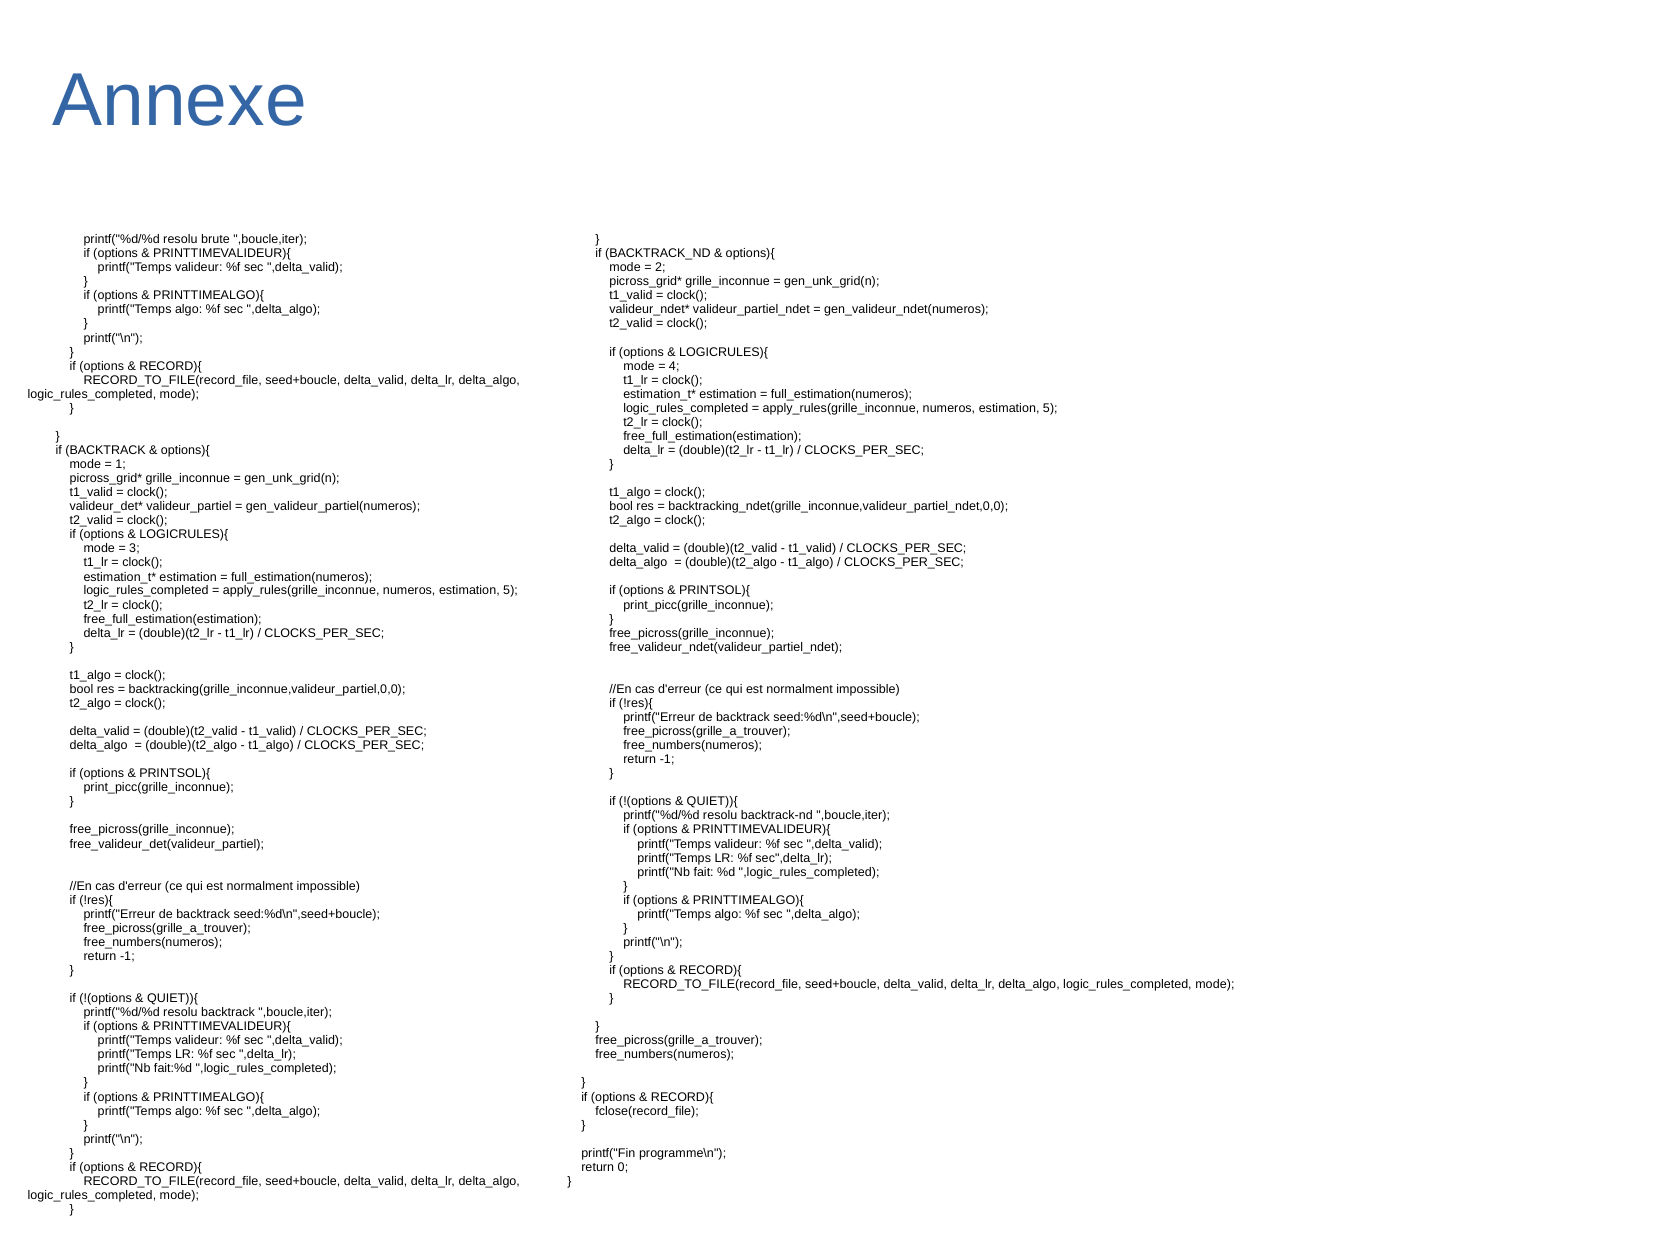

Annexe
 printf("%d/%d resolu brute ",boucle,iter);
 if (options & PRINTTIMEVALIDEUR){
 printf("Temps valideur: %f sec ",delta_valid);
 }
 if (options & PRINTTIMEALGO){
 printf("Temps algo: %f sec ",delta_algo);
 }
 printf("\n");
 }
 if (options & RECORD){
 RECORD_TO_FILE(record_file, seed+boucle, delta_valid, delta_lr, delta_algo, logic_rules_completed, mode);
 }
 }
 if (BACKTRACK & options){
 mode = 1;
 picross_grid* grille_inconnue = gen_unk_grid(n);
 t1_valid = clock();
 valideur_det* valideur_partiel = gen_valideur_partiel(numeros);
 t2_valid = clock();
 if (options & LOGICRULES){
 mode = 3;
 t1_lr = clock();
 estimation_t* estimation = full_estimation(numeros);
 logic_rules_completed = apply_rules(grille_inconnue, numeros, estimation, 5);
 t2_lr = clock();
 free_full_estimation(estimation);
 delta_lr = (double)(t2_lr - t1_lr) / CLOCKS_PER_SEC;
 }
 t1_algo = clock();
 bool res = backtracking(grille_inconnue,valideur_partiel,0,0);
 t2_algo = clock();
 delta_valid = (double)(t2_valid - t1_valid) / CLOCKS_PER_SEC;
 delta_algo = (double)(t2_algo - t1_algo) / CLOCKS_PER_SEC;
 if (options & PRINTSOL){
 print_picc(grille_inconnue);
 }
 free_picross(grille_inconnue);
 free_valideur_det(valideur_partiel);
 //En cas d'erreur (ce qui est normalment impossible)
 if (!res){
 printf("Erreur de backtrack seed:%d\n",seed+boucle);
 free_picross(grille_a_trouver);
 free_numbers(numeros);
 return -1;
 }
 if (!(options & QUIET)){
 printf("%d/%d resolu backtrack ",boucle,iter);
 if (options & PRINTTIMEVALIDEUR){
 printf("Temps valideur: %f sec ",delta_valid);
 printf("Temps LR: %f sec ",delta_lr);
 printf("Nb fait:%d ",logic_rules_completed);
 }
 if (options & PRINTTIMEALGO){
 printf("Temps algo: %f sec ",delta_algo);
 }
 printf("\n");
 }
 if (options & RECORD){
 RECORD_TO_FILE(record_file, seed+boucle, delta_valid, delta_lr, delta_algo, logic_rules_completed, mode);
 }
 }
 if (BACKTRACK_ND & options){
 mode = 2;
 picross_grid* grille_inconnue = gen_unk_grid(n);
 t1_valid = clock();
 valideur_ndet* valideur_partiel_ndet = gen_valideur_ndet(numeros);
 t2_valid = clock();
 if (options & LOGICRULES){
 mode = 4;
 t1_lr = clock();
 estimation_t* estimation = full_estimation(numeros);
 logic_rules_completed = apply_rules(grille_inconnue, numeros, estimation, 5);
 t2_lr = clock();
 free_full_estimation(estimation);
 delta_lr = (double)(t2_lr - t1_lr) / CLOCKS_PER_SEC;
 }
 t1_algo = clock();
 bool res = backtracking_ndet(grille_inconnue,valideur_partiel_ndet,0,0);
 t2_algo = clock();
 delta_valid = (double)(t2_valid - t1_valid) / CLOCKS_PER_SEC;
 delta_algo = (double)(t2_algo - t1_algo) / CLOCKS_PER_SEC;
 if (options & PRINTSOL){
 print_picc(grille_inconnue);
 }
 free_picross(grille_inconnue);
 free_valideur_ndet(valideur_partiel_ndet);
 //En cas d'erreur (ce qui est normalment impossible)
 if (!res){
 printf("Erreur de backtrack seed:%d\n",seed+boucle);
 free_picross(grille_a_trouver);
 free_numbers(numeros);
 return -1;
 }
 if (!(options & QUIET)){
 printf("%d/%d resolu backtrack-nd ",boucle,iter);
 if (options & PRINTTIMEVALIDEUR){
 printf("Temps valideur: %f sec ",delta_valid);
 printf("Temps LR: %f sec",delta_lr);
 printf("Nb fait: %d ",logic_rules_completed);
 }
 if (options & PRINTTIMEALGO){
 printf("Temps algo: %f sec ",delta_algo);
 }
 printf("\n");
 }
 if (options & RECORD){
 RECORD_TO_FILE(record_file, seed+boucle, delta_valid, delta_lr, delta_algo, logic_rules_completed, mode);
 }
 }
 free_picross(grille_a_trouver);
 free_numbers(numeros);
 }
 if (options & RECORD){
 fclose(record_file);
 }
 printf("Fin programme\n");
 return 0;
}